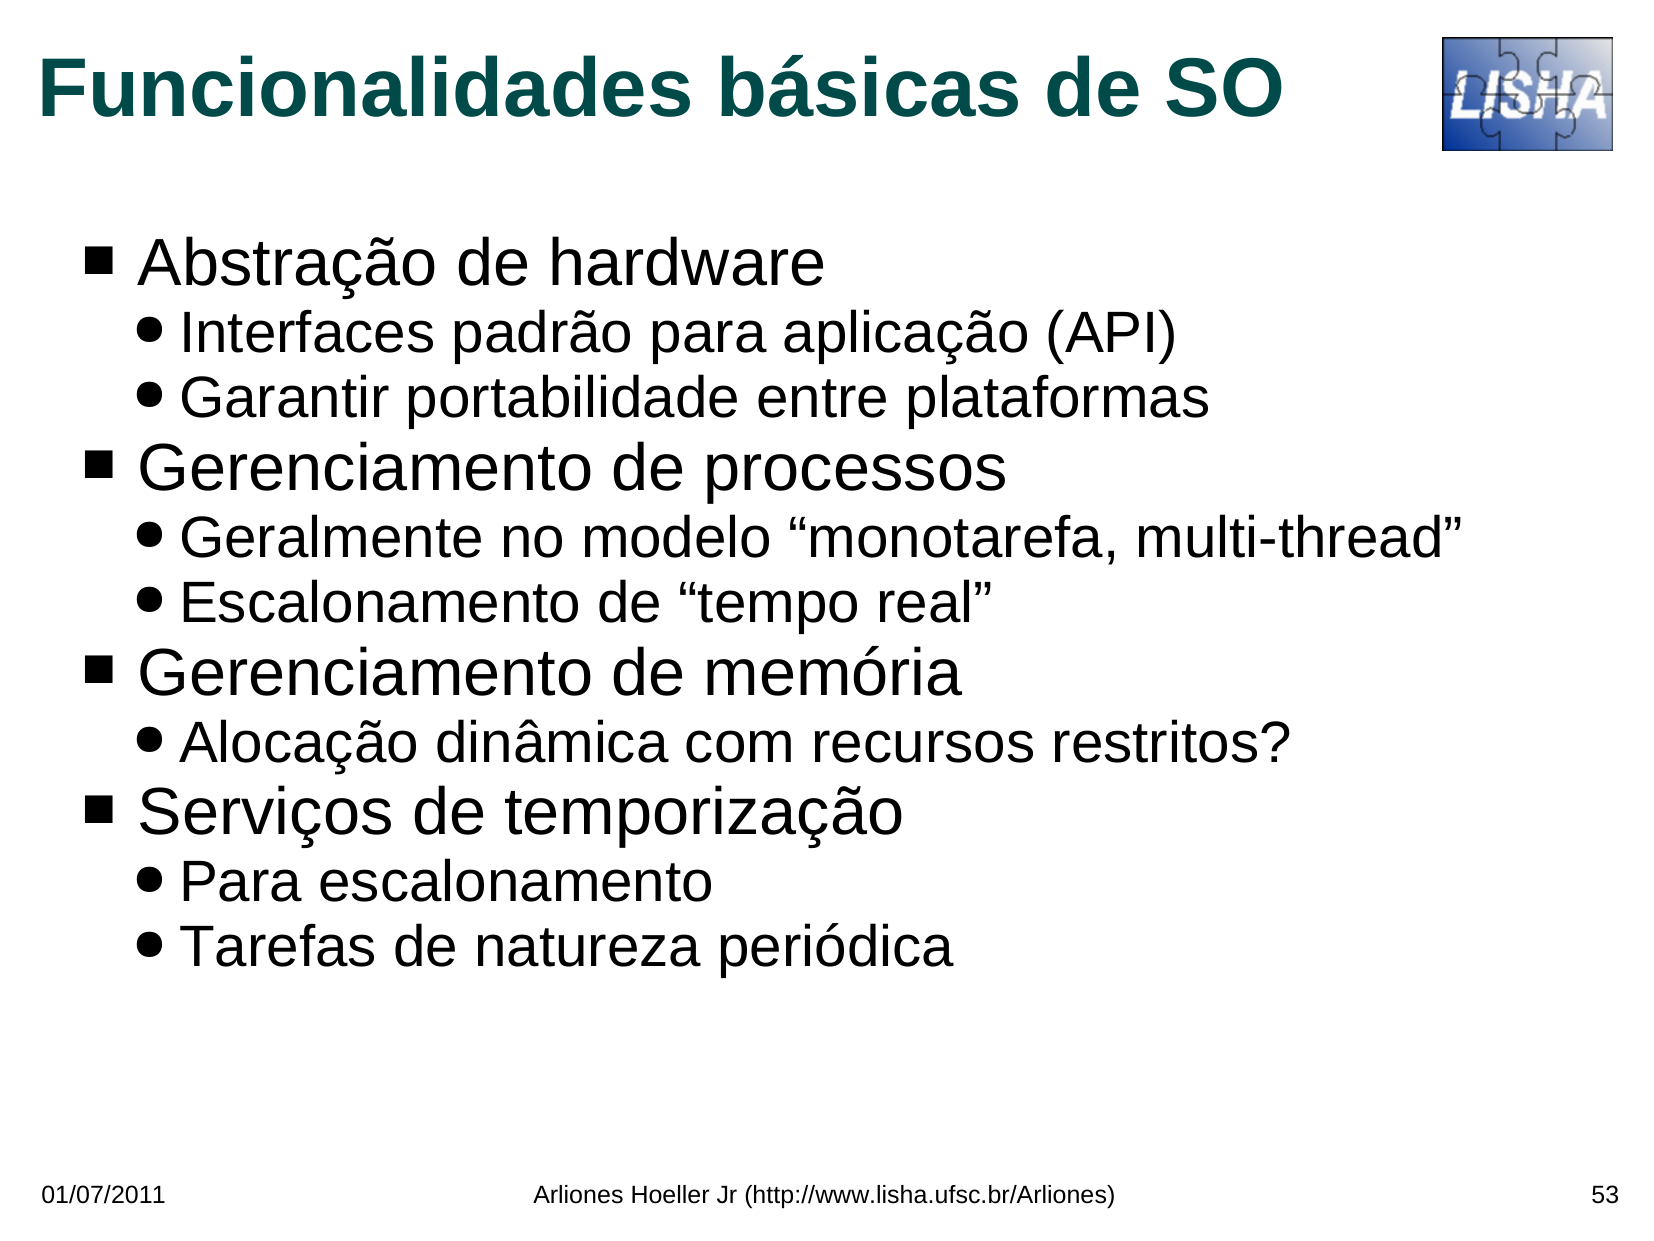

# Funcionalidades básicas de SO
Abstração de hardware
Interfaces padrão para aplicação (API)
Garantir portabilidade entre plataformas
Gerenciamento de processos
Geralmente no modelo “monotarefa, multi-thread”
Escalonamento de “tempo real”
Gerenciamento de memória
Alocação dinâmica com recursos restritos?
Serviços de temporização
Para escalonamento
Tarefas de natureza periódica